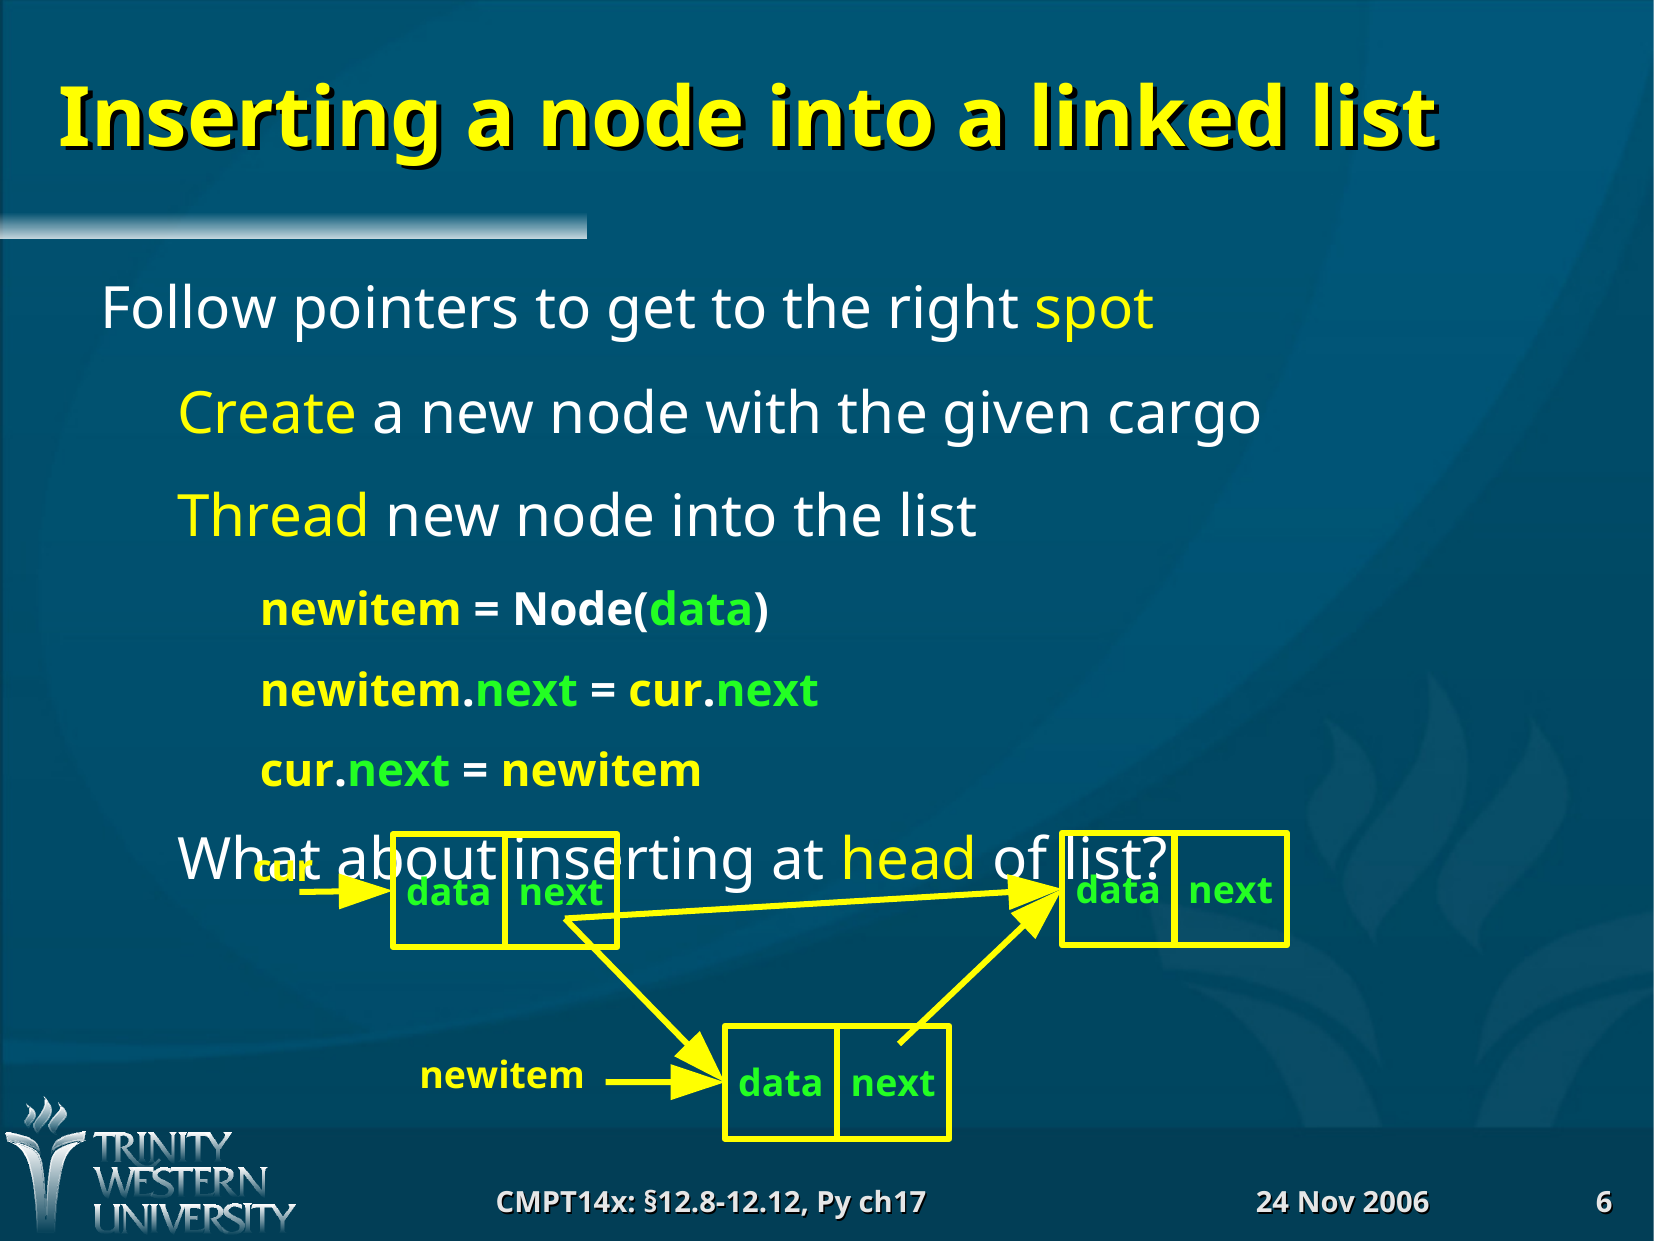

# Inserting a node into a linked list
Follow pointers to get to the right spot
Create a new node with the given cargo
Thread new node into the list
newitem = Node(data)
newitem.next = cur.next
cur.next = newitem
What about inserting at head of list?
cur
data
next
data
next
data
next
newitem
CMPT14x: §12.8-12.12, Py ch17
24 Nov 2006
6